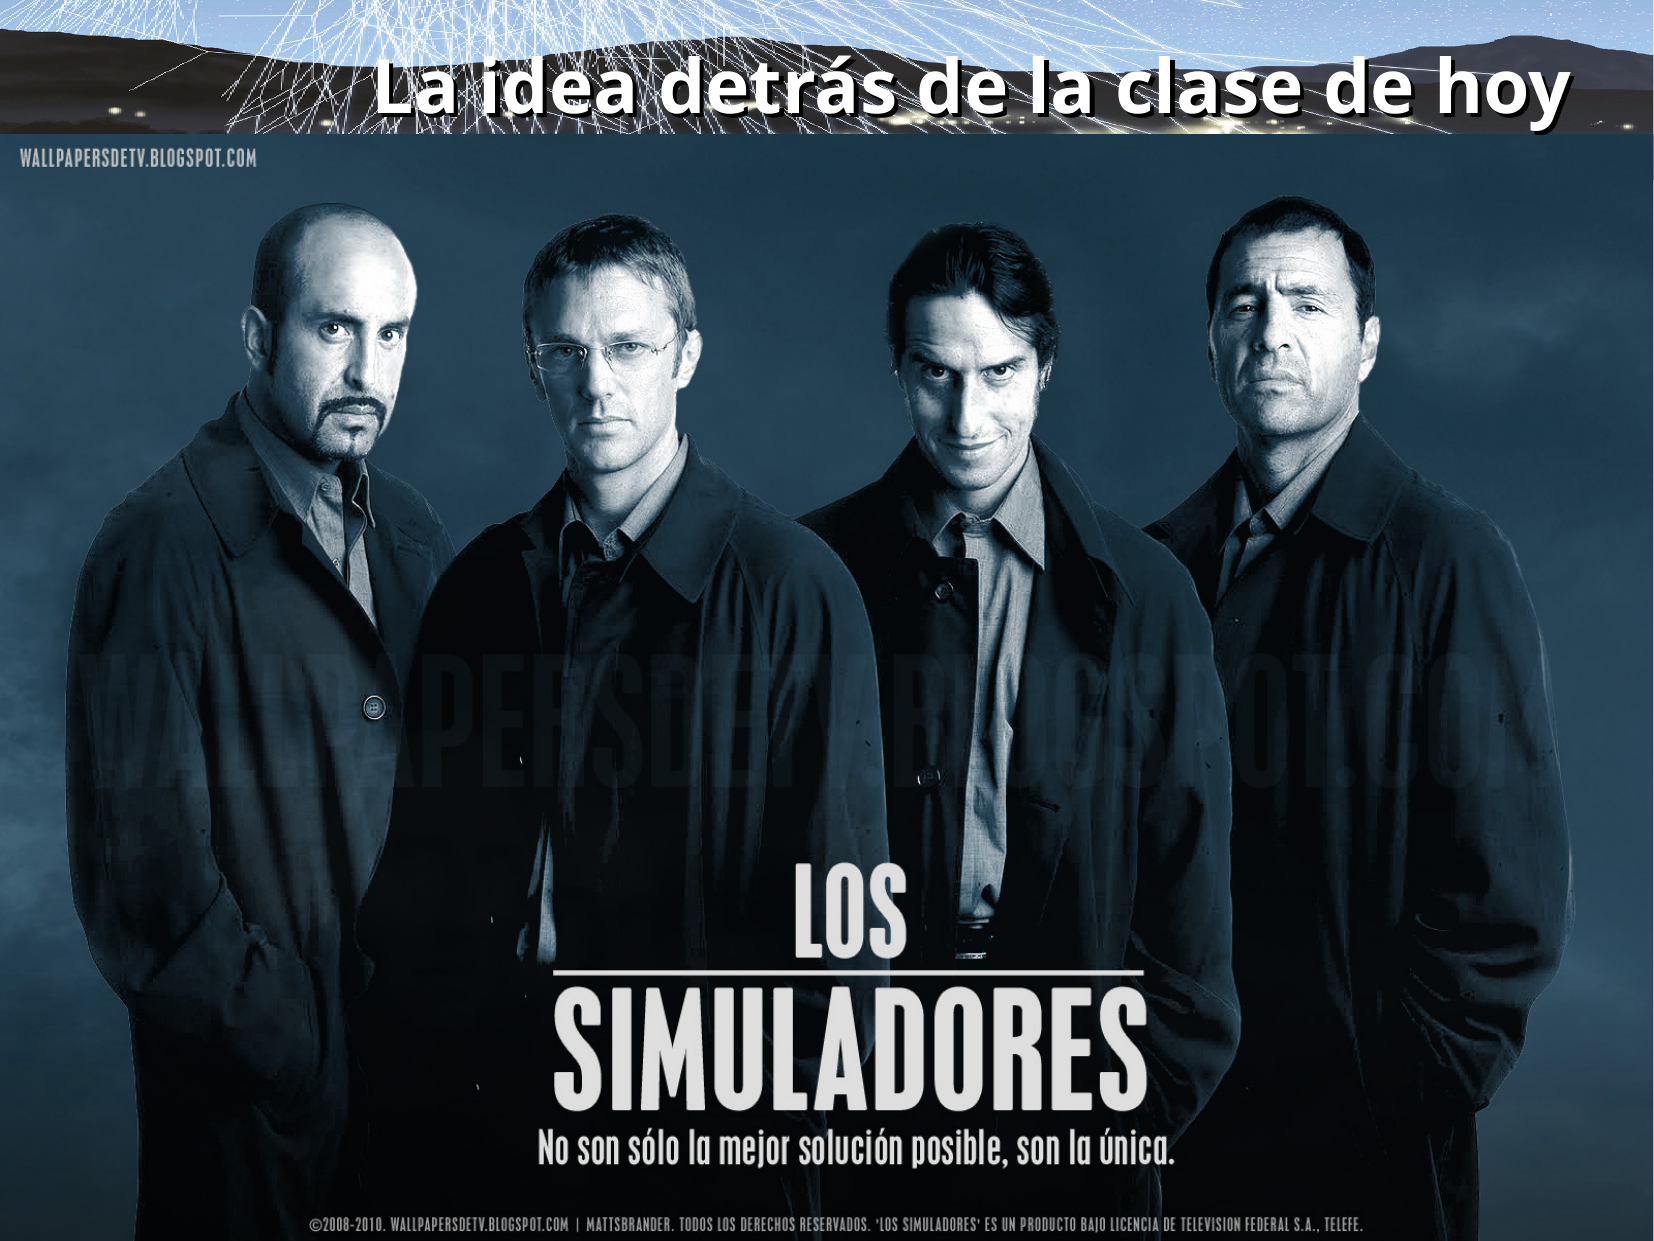

# La idea detrás de la clase de hoy
ITeDA 2017
Asorey - AP - U02 L02 CORSIKA
3